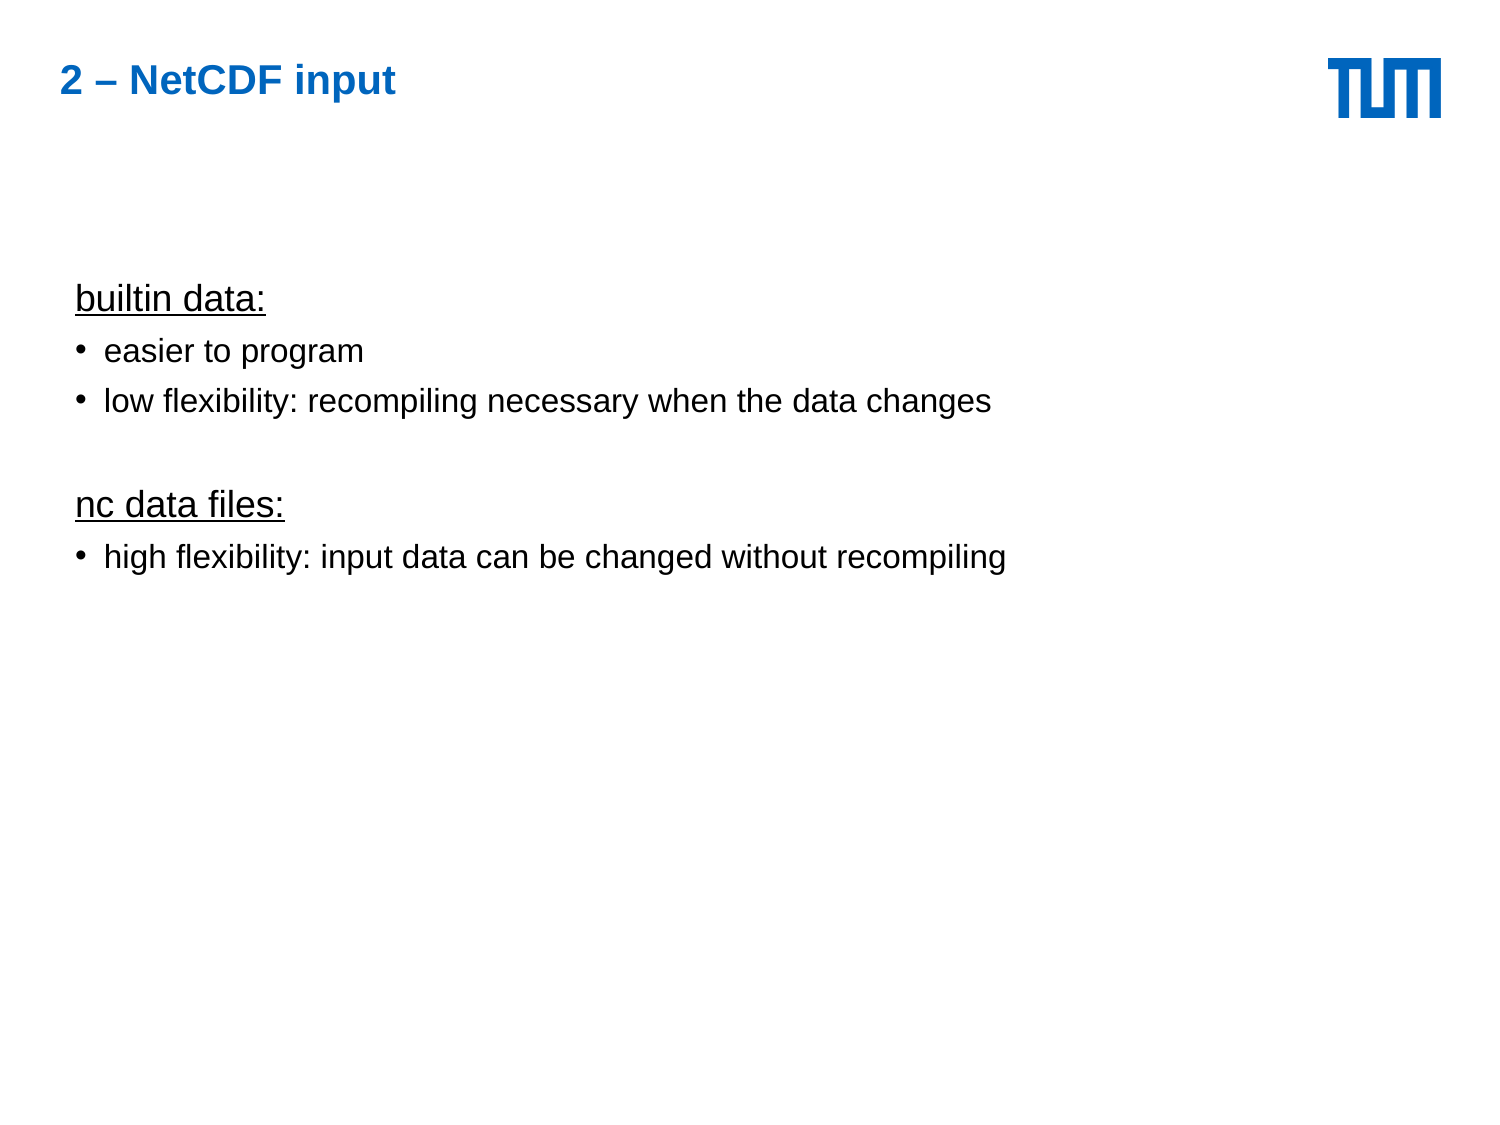

# 2 – NetCDF input
builtin data:
easier to program
low flexibility: recompiling necessary when the data changes
nc data files:
high flexibility: input data can be changed without recompiling